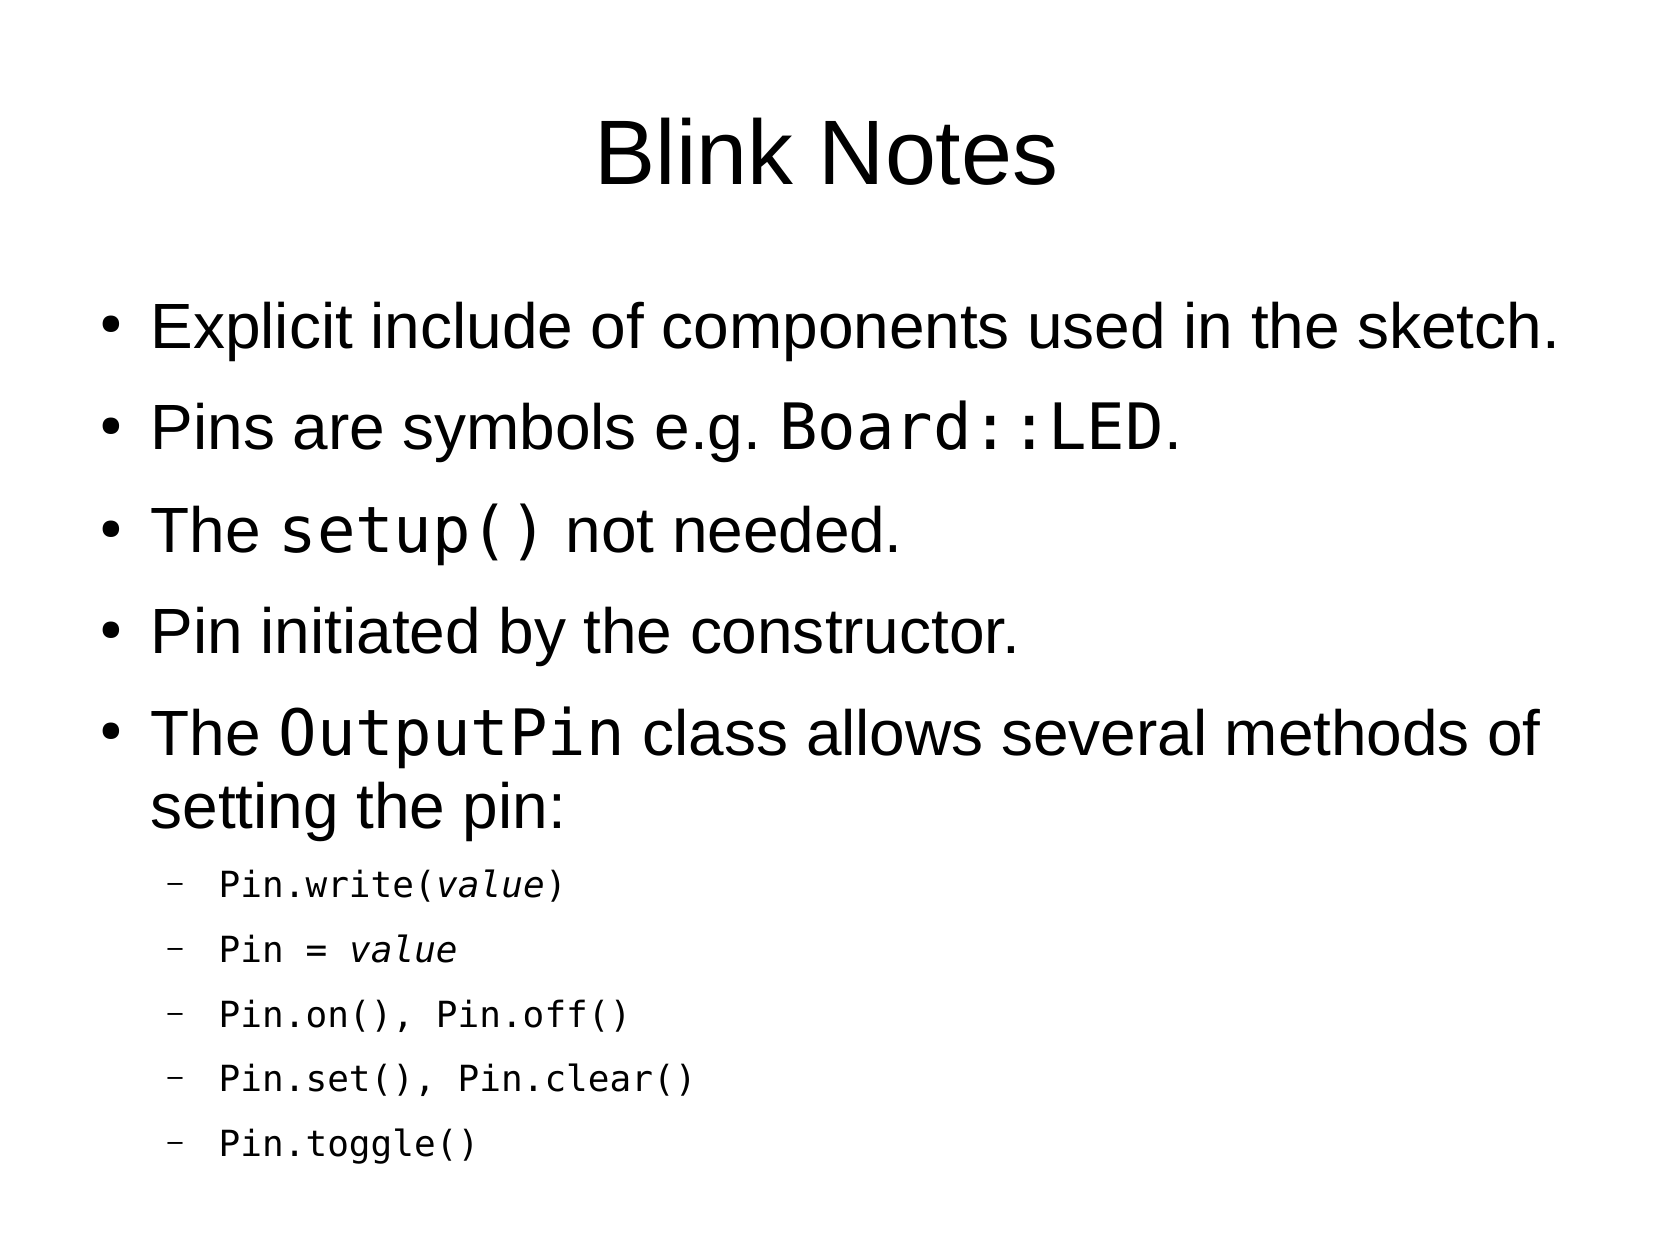

# Blink Notes
Explicit include of components used in the sketch.
Pins are symbols e.g. Board::LED.
The setup() not needed.
Pin initiated by the constructor.
The OutputPin class allows several methods of setting the pin:
Pin.write(value)
Pin = value
Pin.on(), Pin.off()
Pin.set(), Pin.clear()
Pin.toggle()